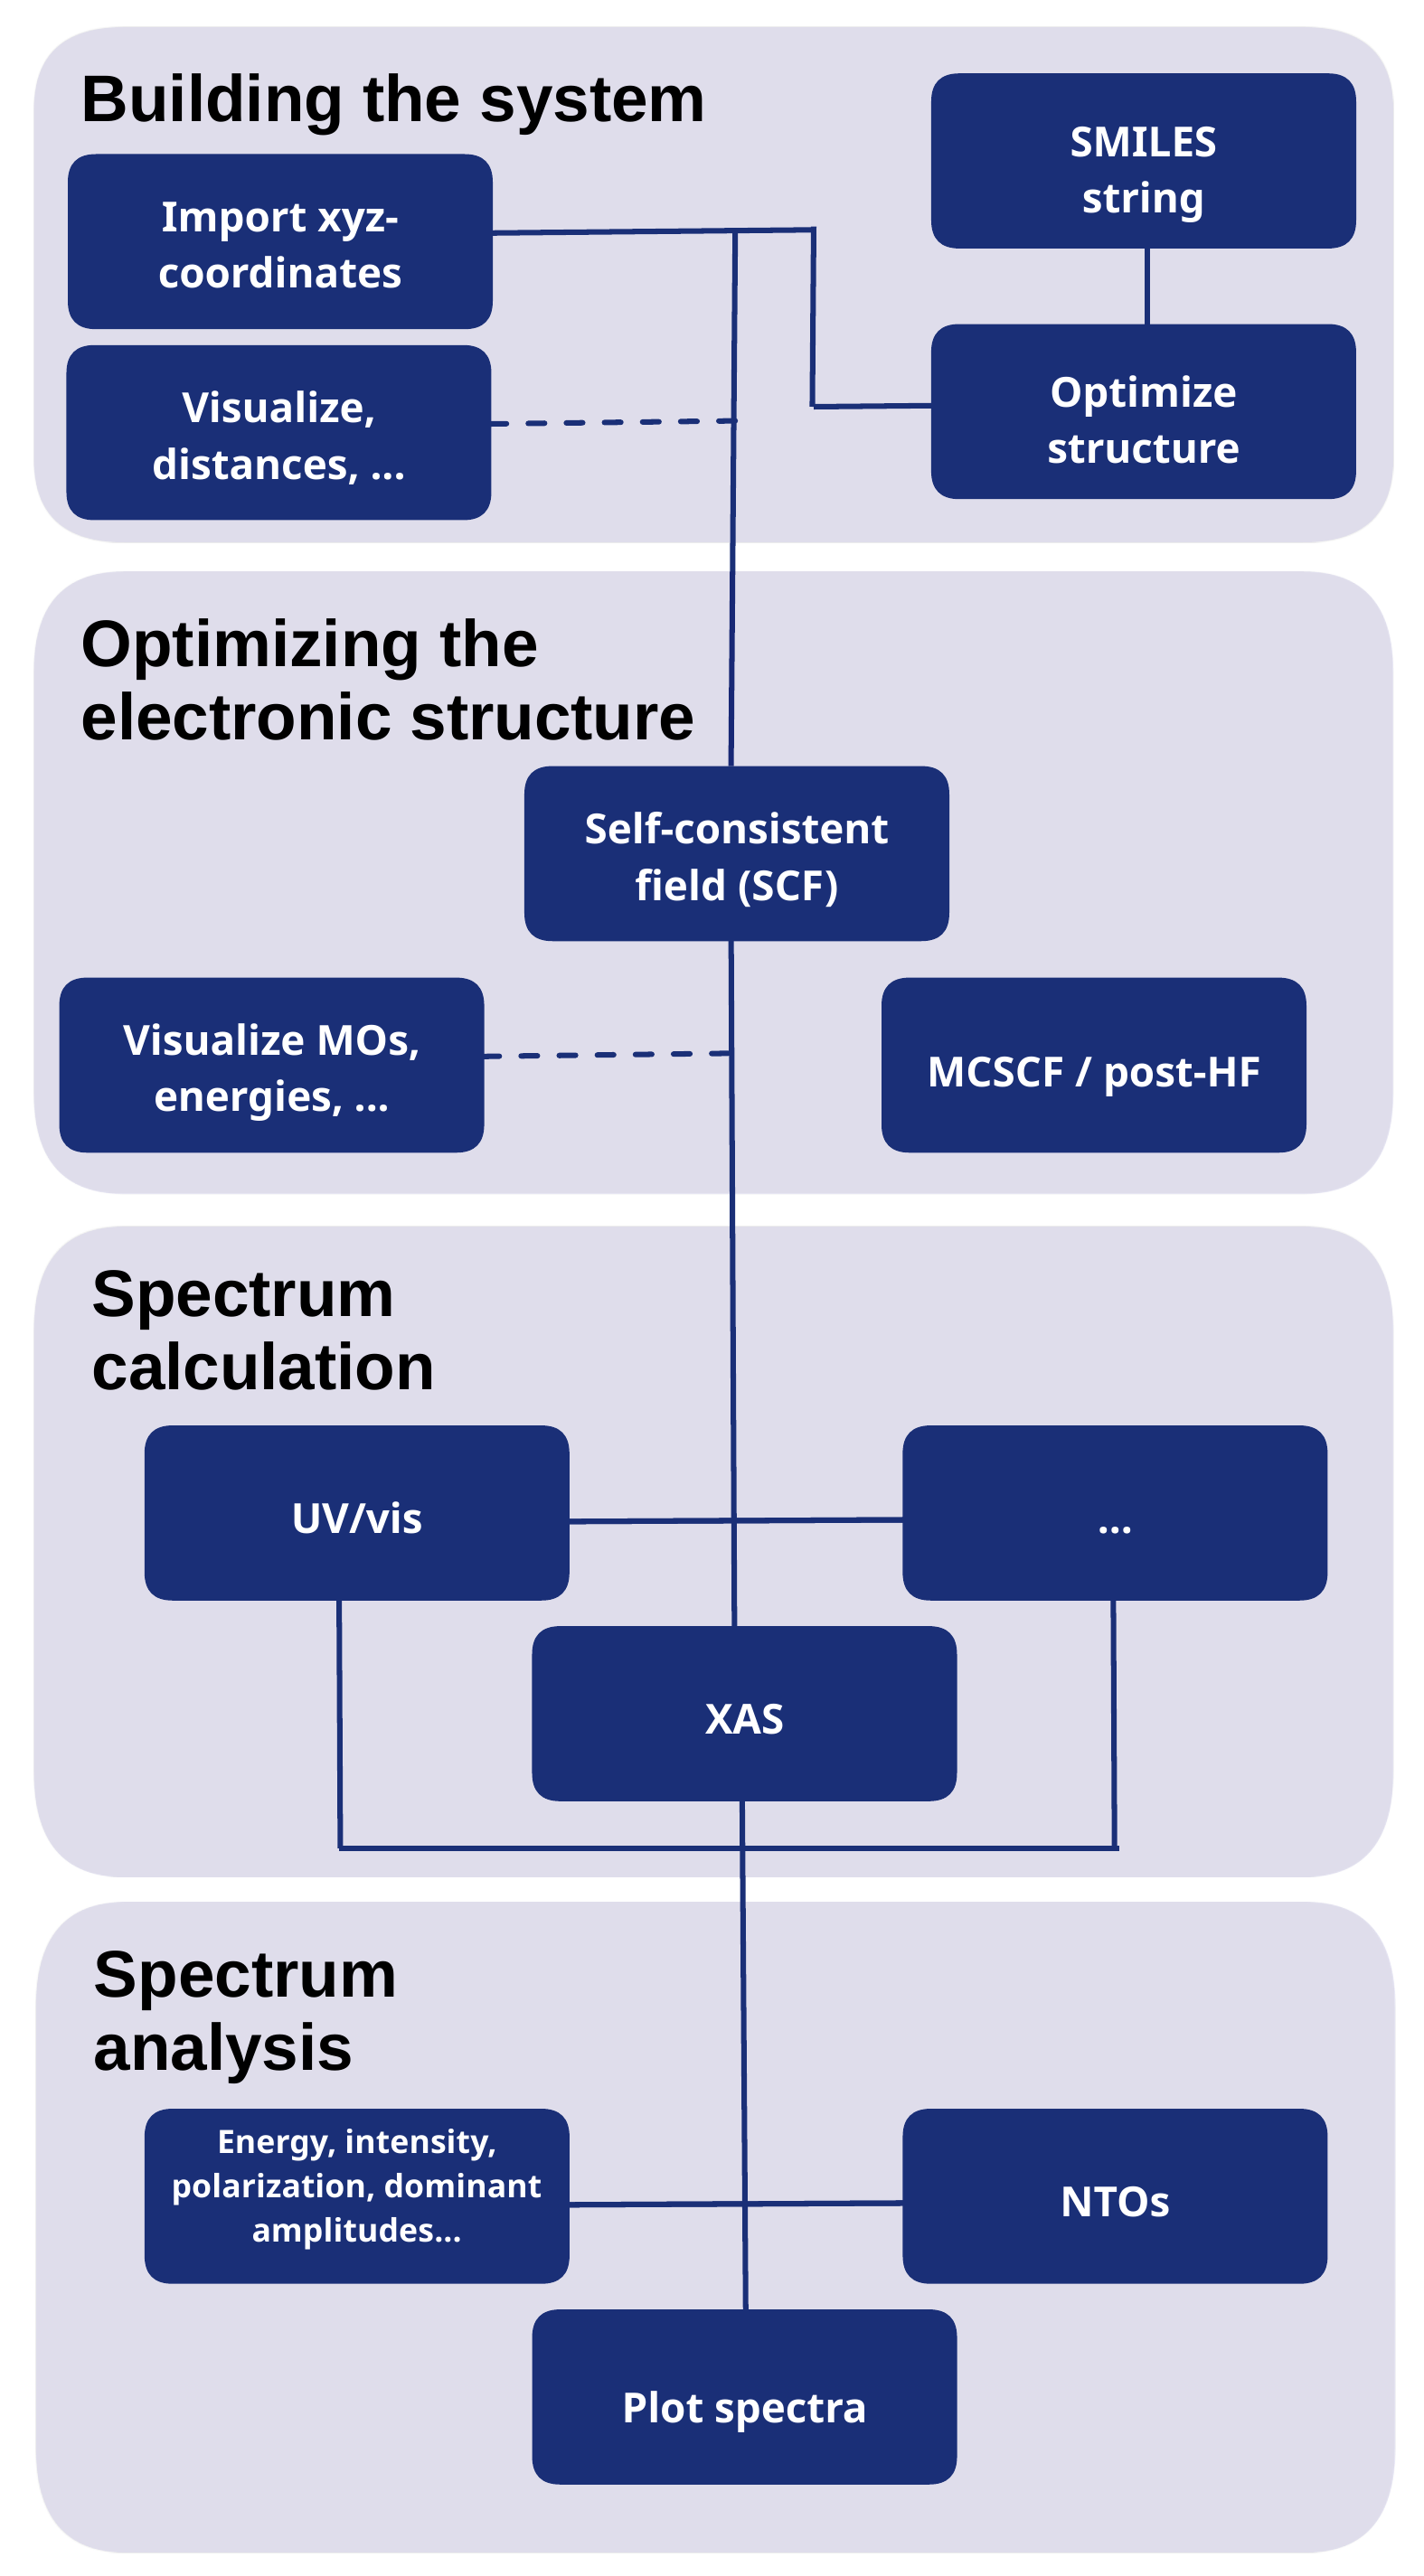

Building the system
SMILES
string
Import xyz-coordinates
Optimize
structure
Visualize, distances, ...
Optimizing the
electronic structure
Self-consistent
field (SCF)
Visualize MOs,
energies, ...
MCSCF / post-HF
Spectrum calculation
UV/vis
...
XAS
Spectrum
analysis
Energy, intensity, polarization, dominant amplitudes...
NTOs
Plot spectra